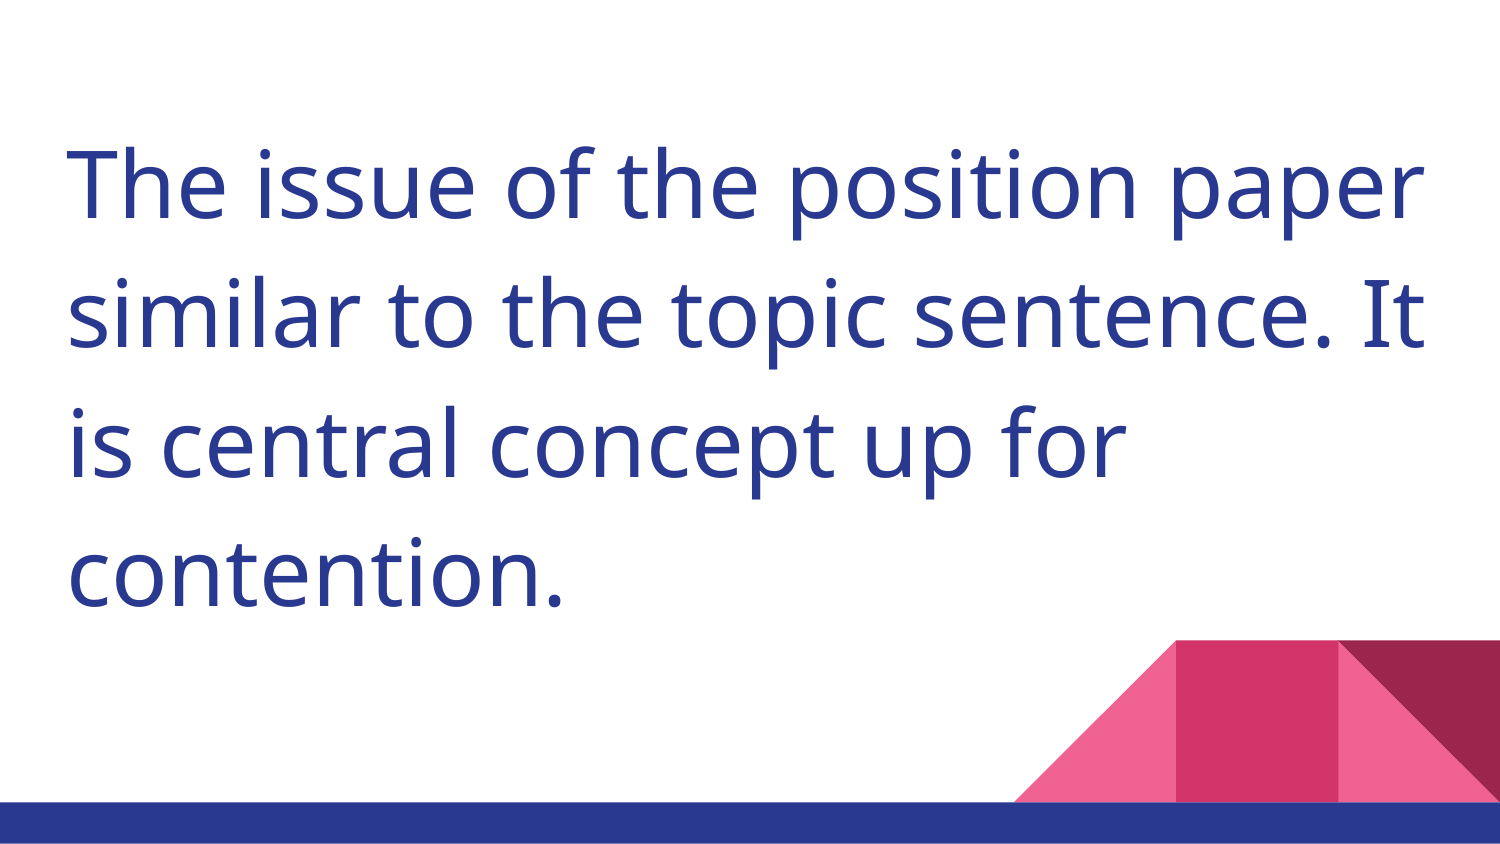

# The issue of the position paper similar to the topic sentence. It is central concept up for contention.